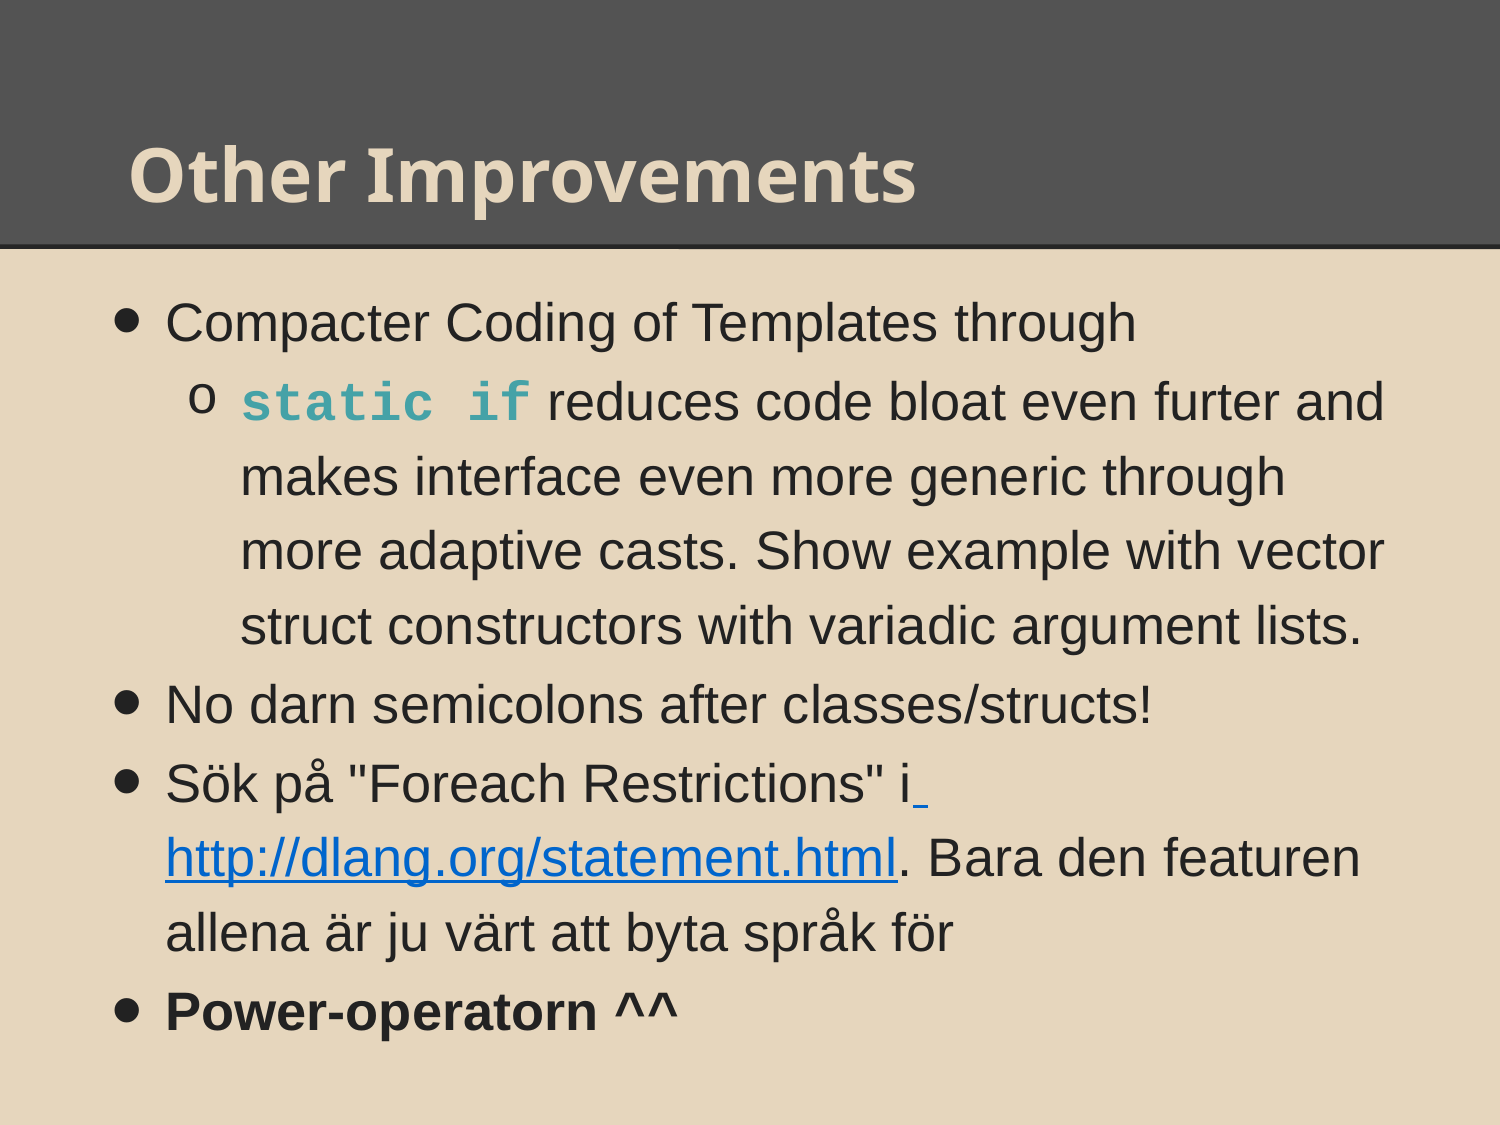

# Other Improvements
Compacter Coding of Templates through
static if reduces code bloat even furter and makes interface even more generic through more adaptive casts. Show example with vector struct constructors with variadic argument lists.
No darn semicolons after classes/structs!
Sök på "Foreach Restrictions" i http://dlang.org/statement.html. Bara den featuren allena är ju värt att byta språk för
Power-operatorn ^^